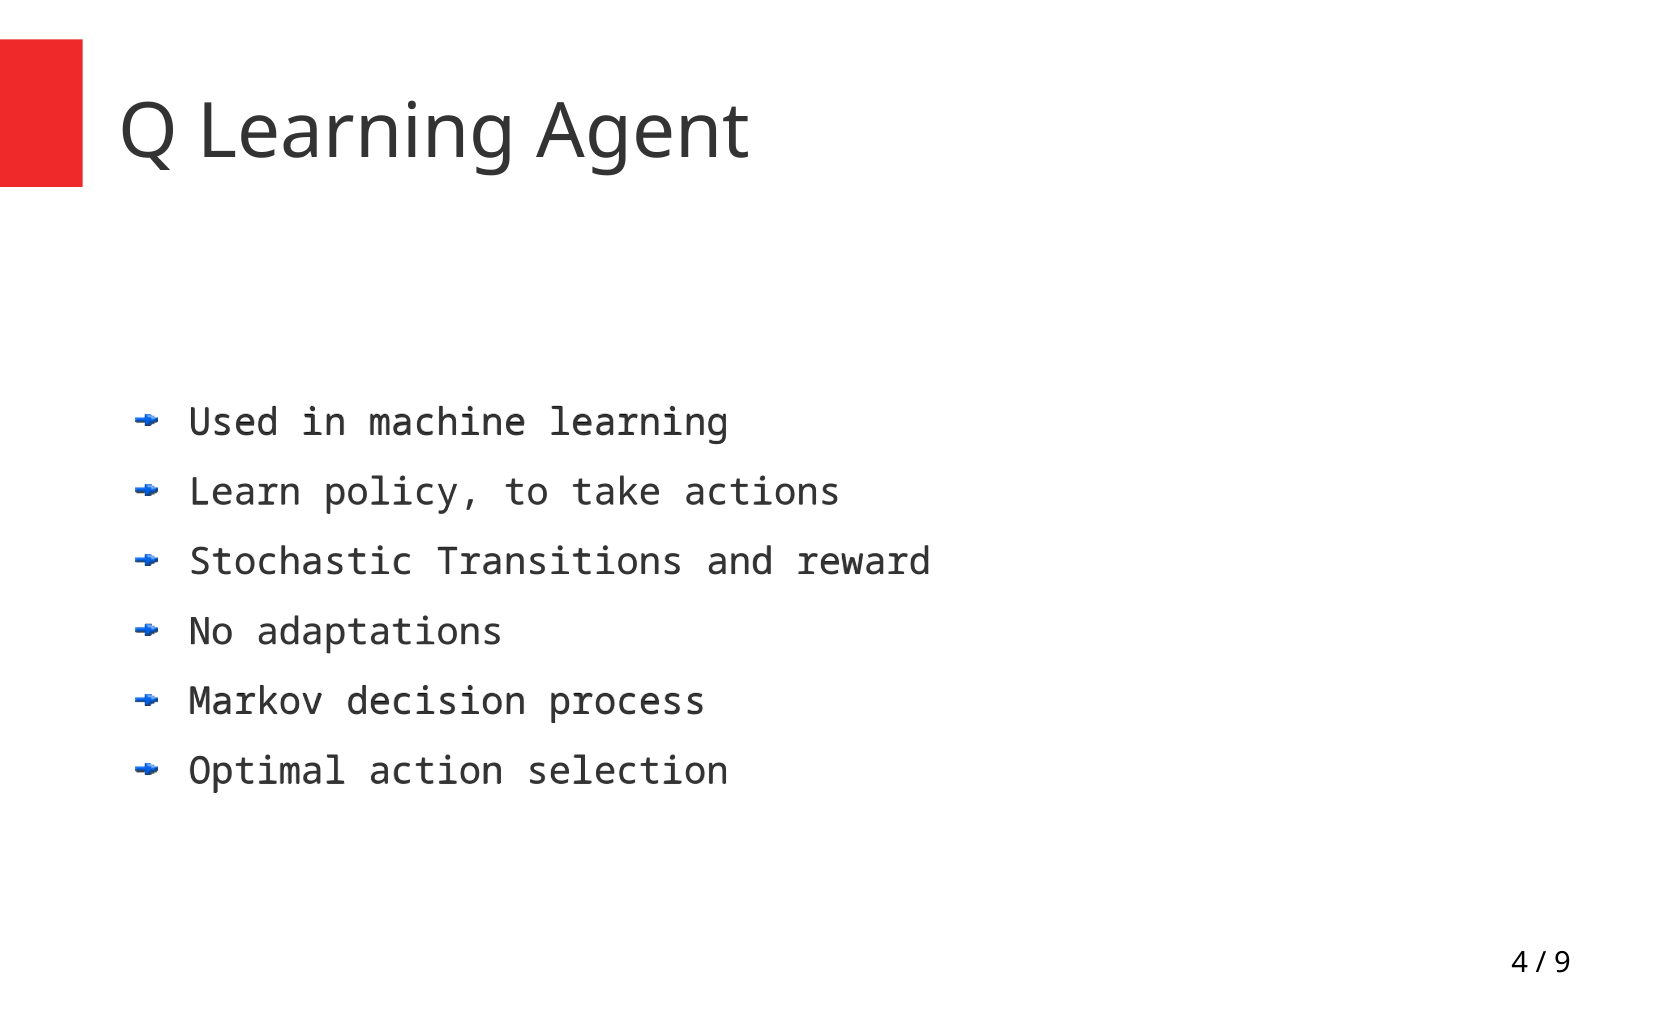

# Q Learning Agent
Used in machine learning
Learn policy, to take actions
Stochastic Transitions and reward
No adaptations
Markov decision process
Optimal action selection
4